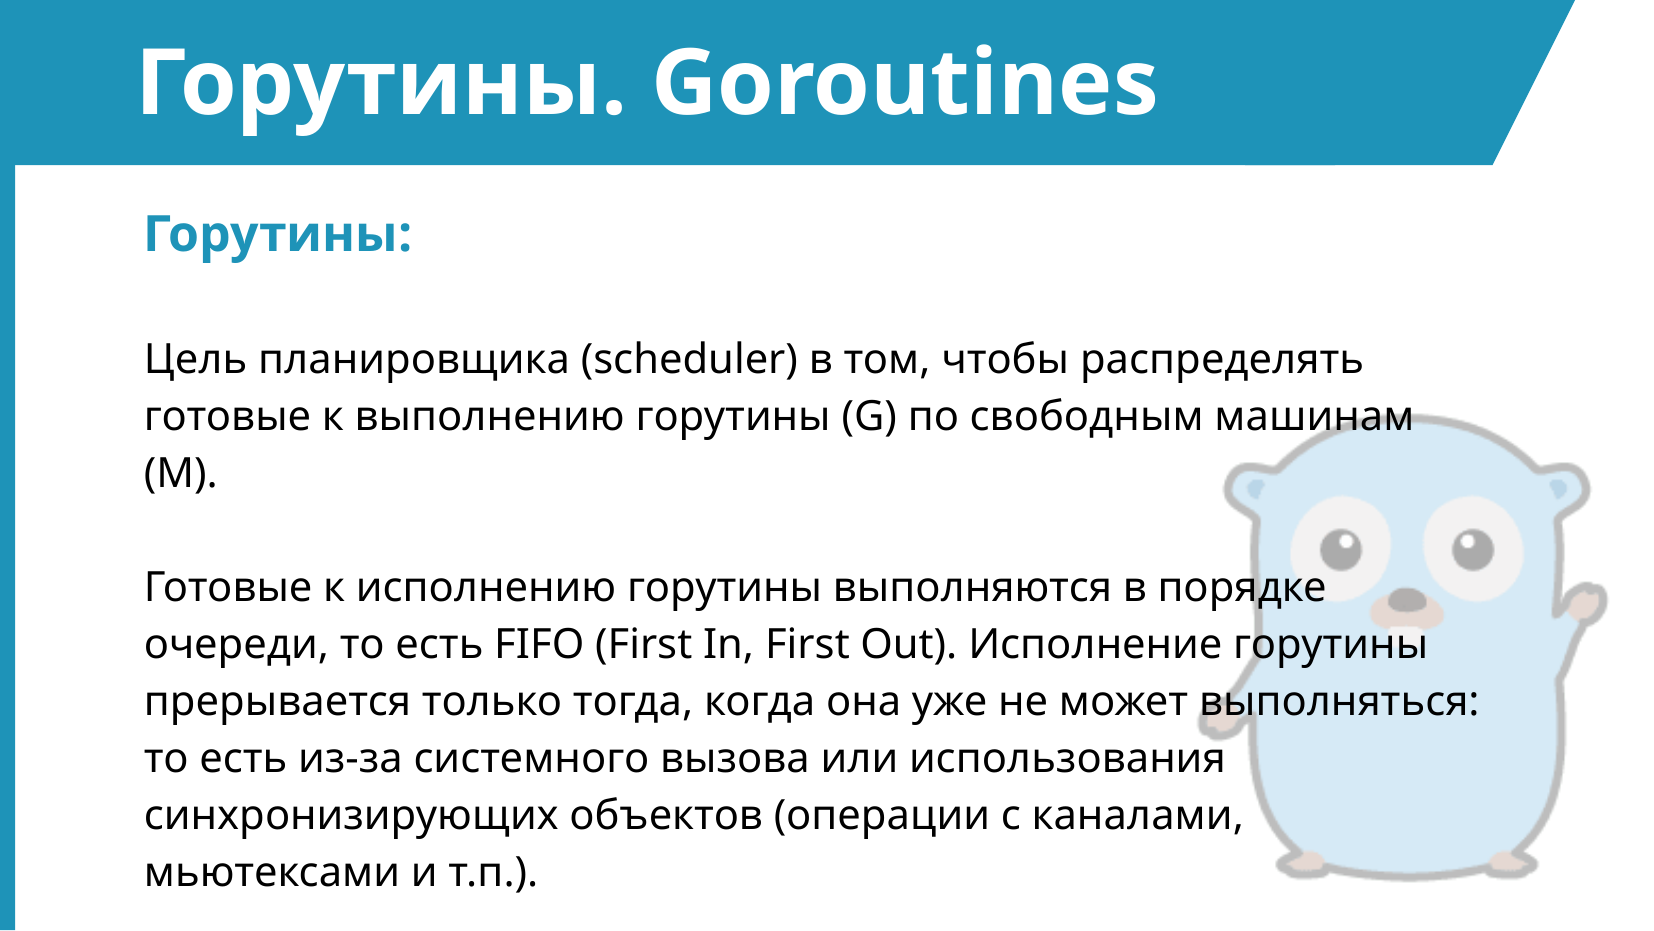

# Горутины. Goroutines
Горутины:
Цель планировщика (scheduler) в том, чтобы распределять готовые к выполнению горутины (G) по свободным машинам (M).
Готовые к исполнению горутины выполняются в порядке очереди, то есть FIFO (First In, First Out). Исполнение горутины прерывается только тогда, когда она уже не может выполняться: то есть из-за системного вызова или использования синхронизирующих объектов (операции с каналами, мьютексами и т.п.).